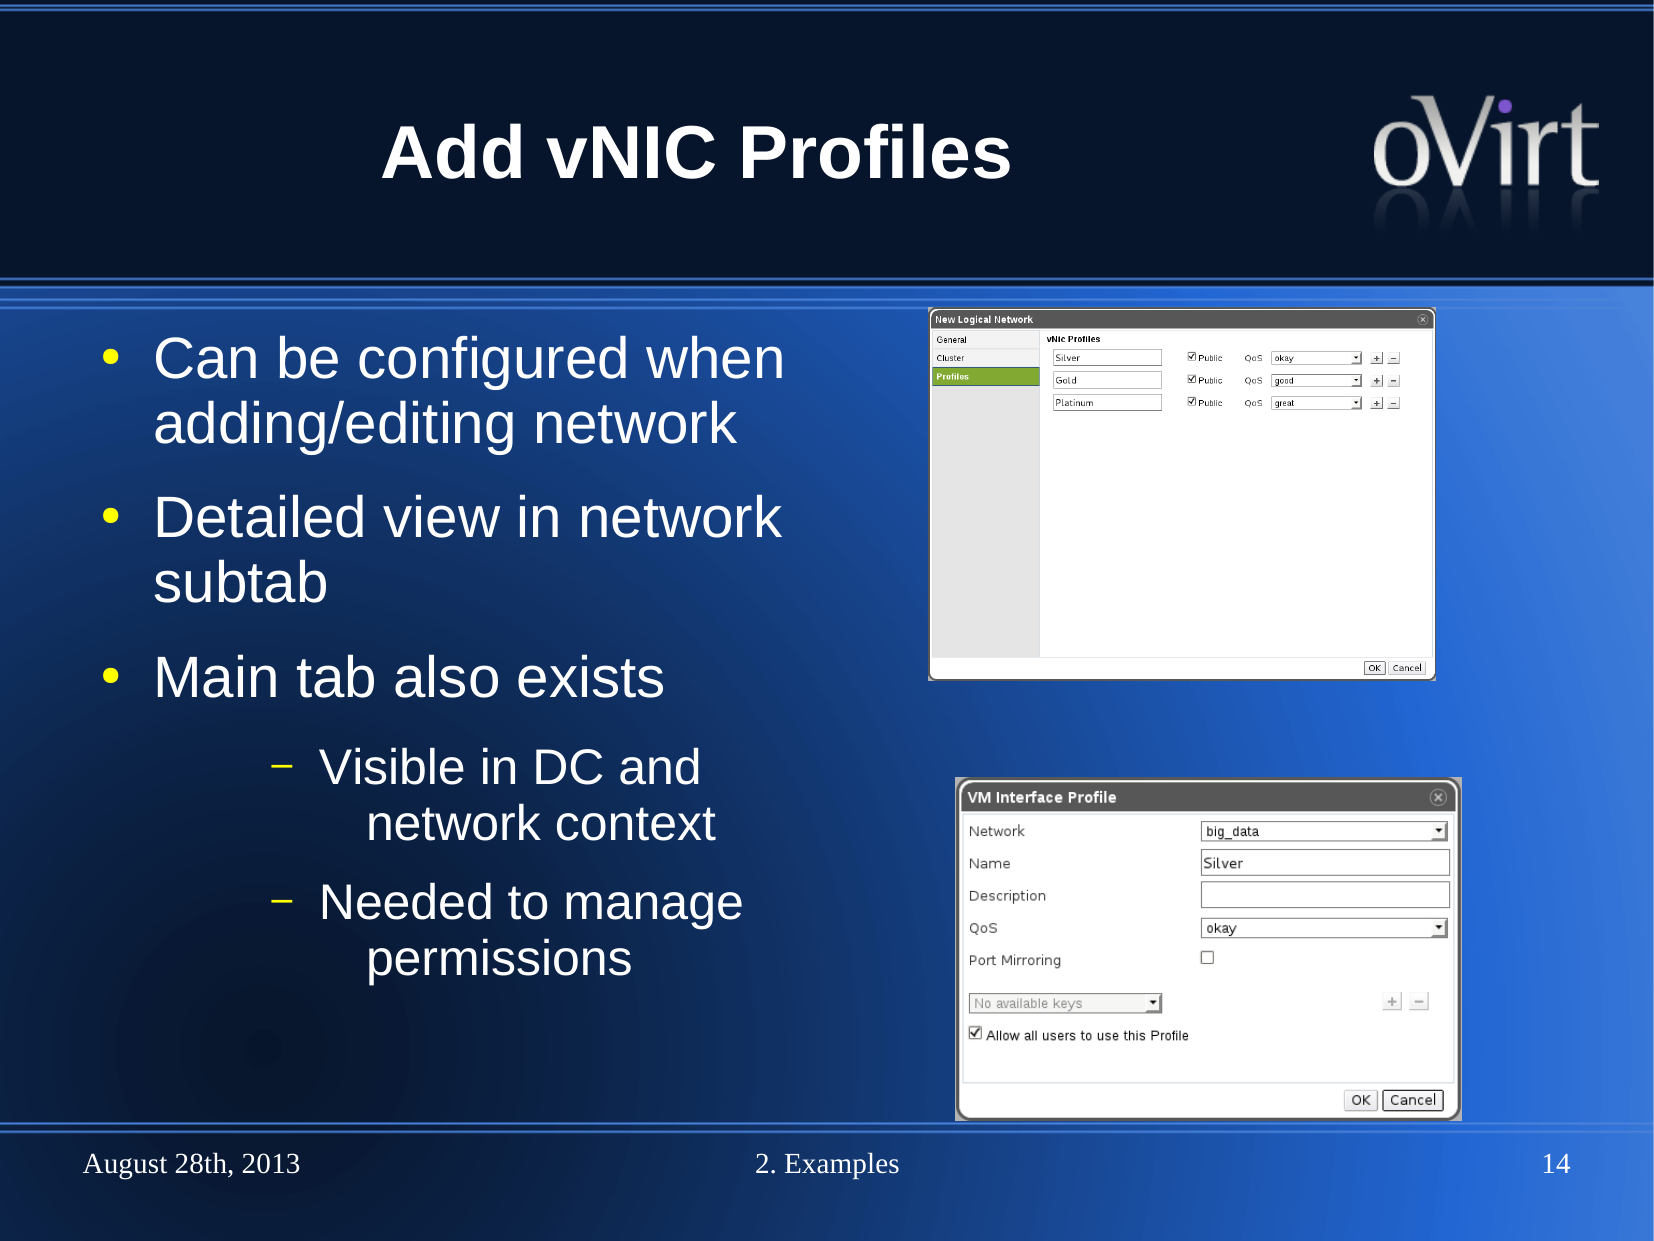

# Add vNIC Profiles
Can be configured when adding/editing network
Detailed view in network subtab
Main tab also exists
Visible in DC and network context
Needed to manage permissions
August 28th, 2013
2. Examples
14